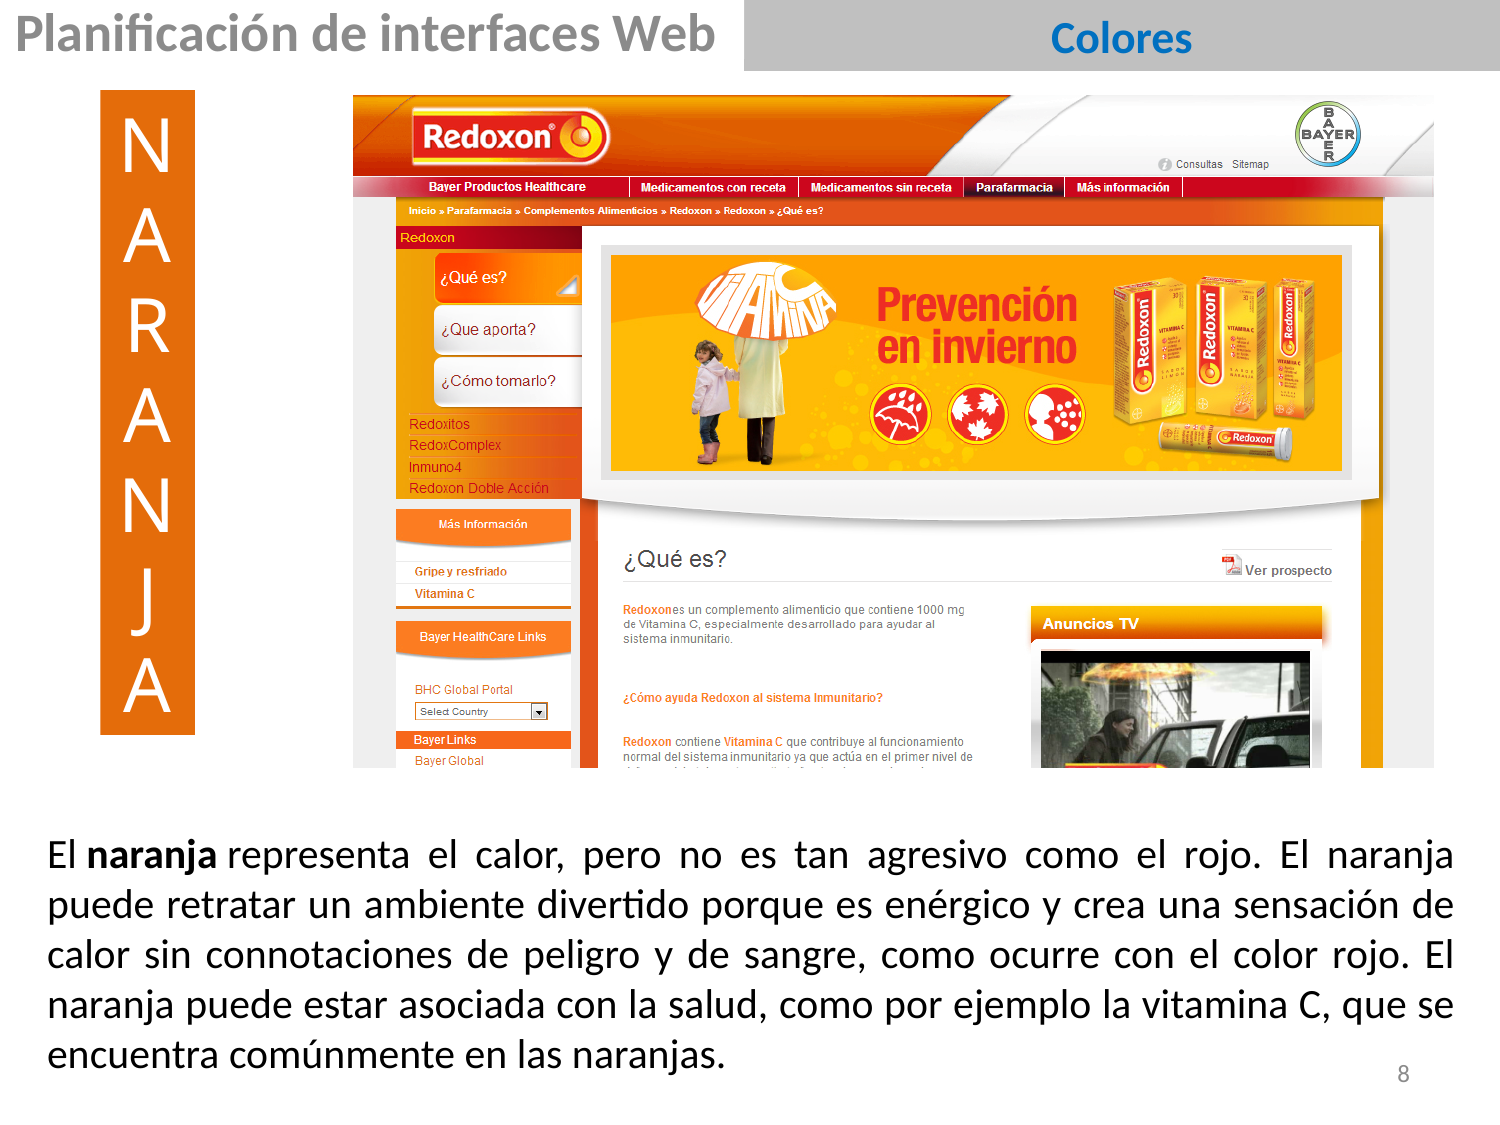

Planificación de interfaces Web
Colores
NARANJA
# El naranja representa el calor, pero no es tan agresivo como el rojo. El naranja puede retratar un ambiente divertido porque es enérgico y crea una sensación de calor sin connotaciones de peligro y de sangre, como ocurre con el color rojo. El naranja puede estar asociada con la salud, como por ejemplo la vitamina C, que se encuentra comúnmente en las naranjas.